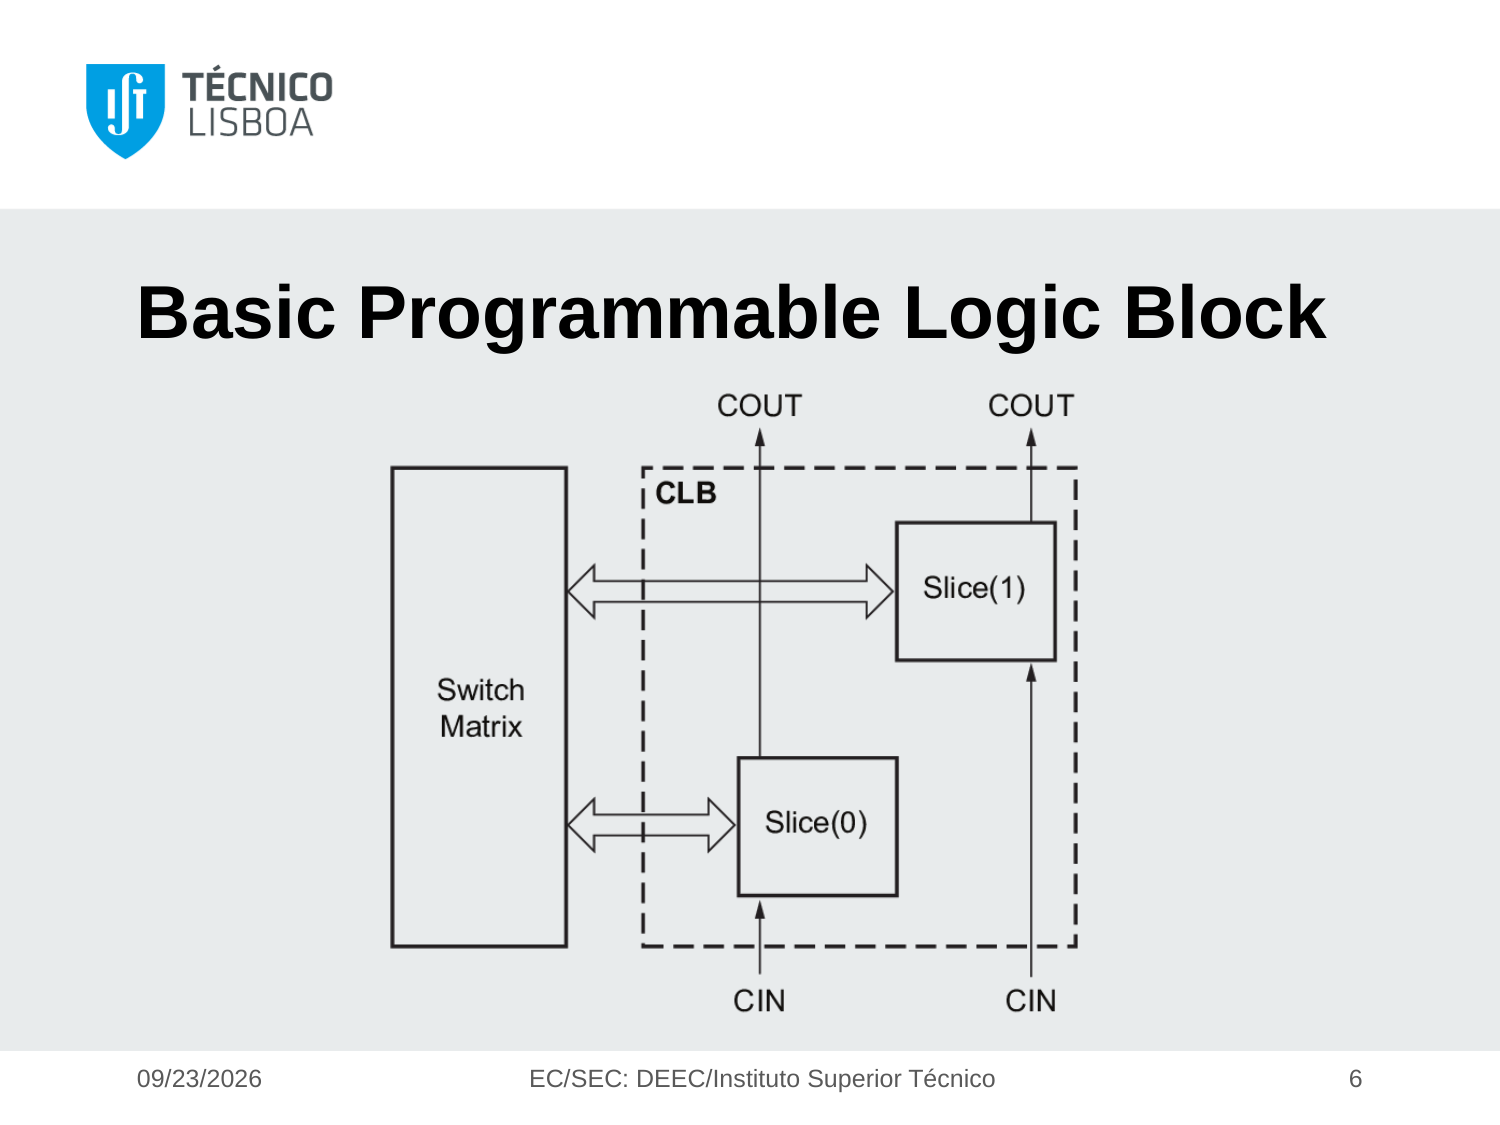

# Basic Programmable Logic Block
EC/SEC: DEEC/Instituto Superior Técnico
4